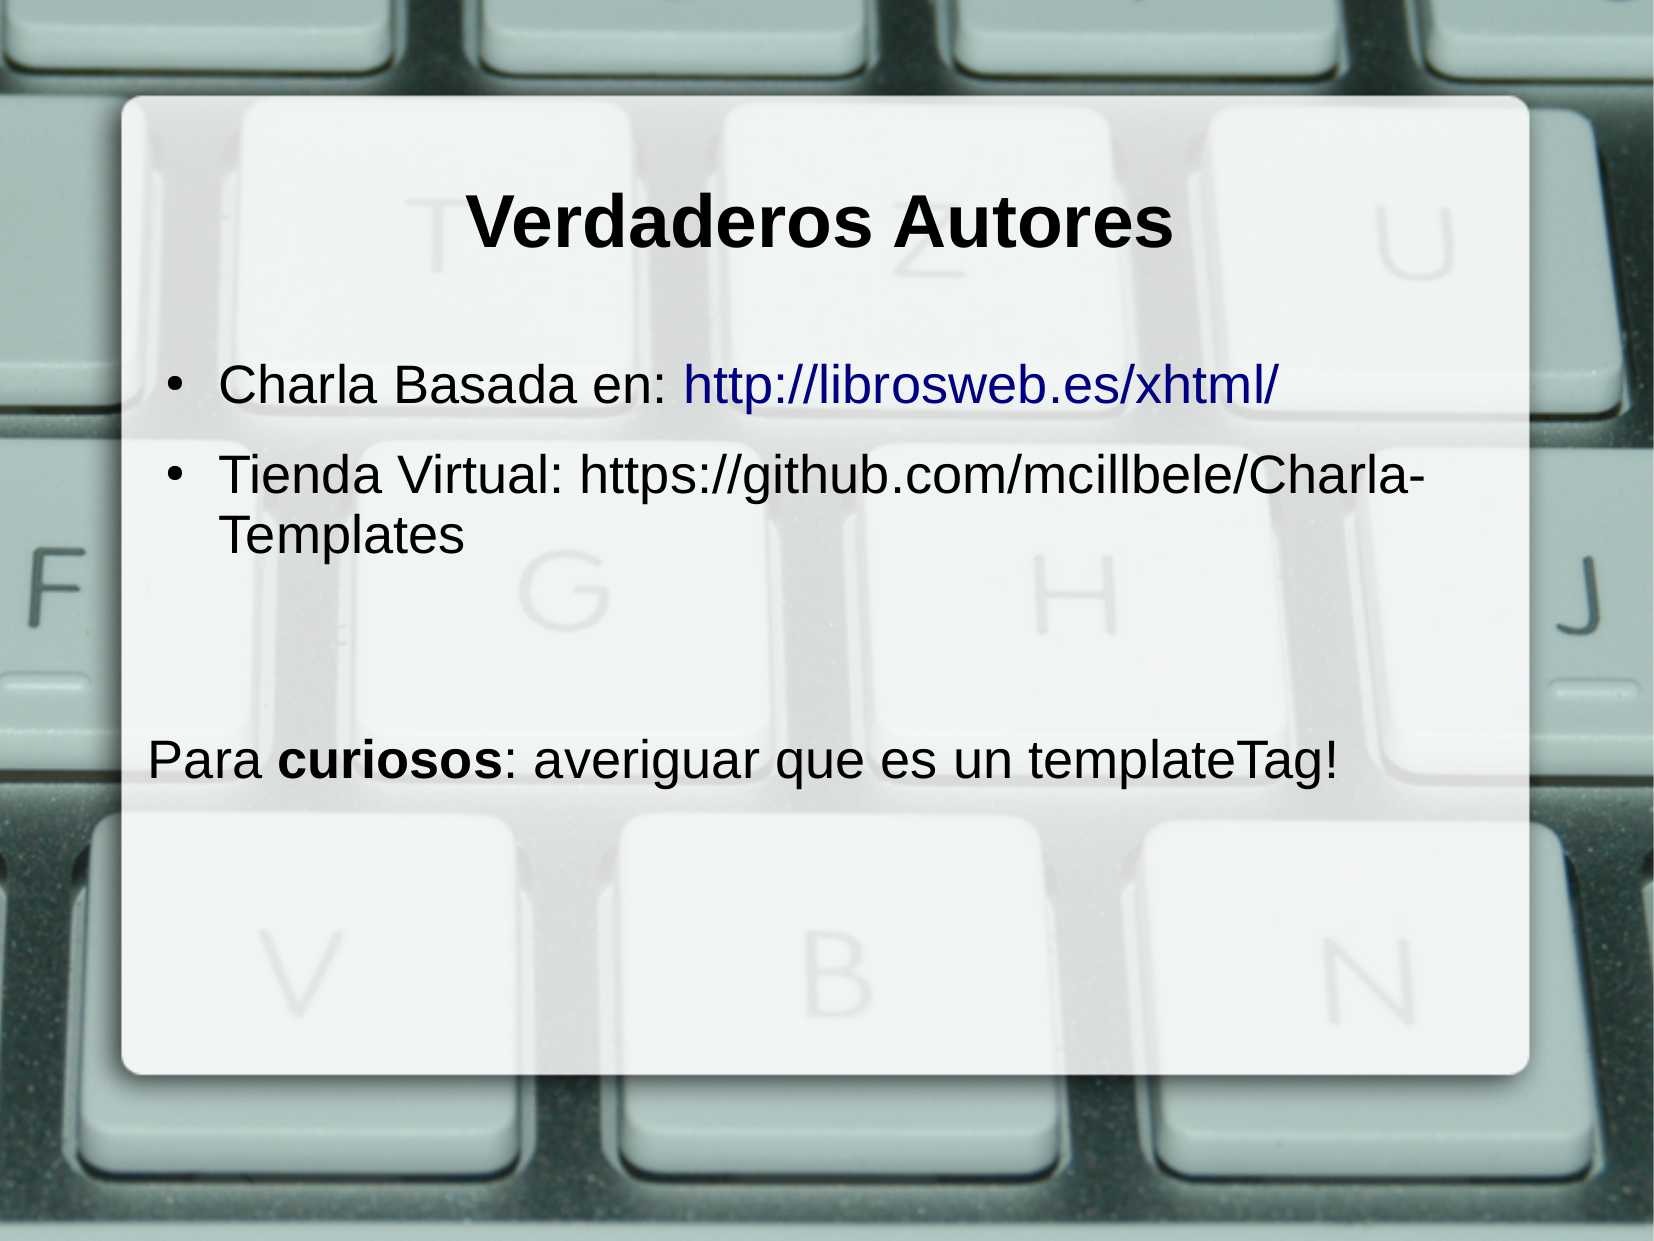

# Verdaderos Autores
Charla Basada en: http://librosweb.es/xhtml/
Tienda Virtual: https://github.com/mcillbele/Charla-Templates
Para curiosos: averiguar que es un templateTag!